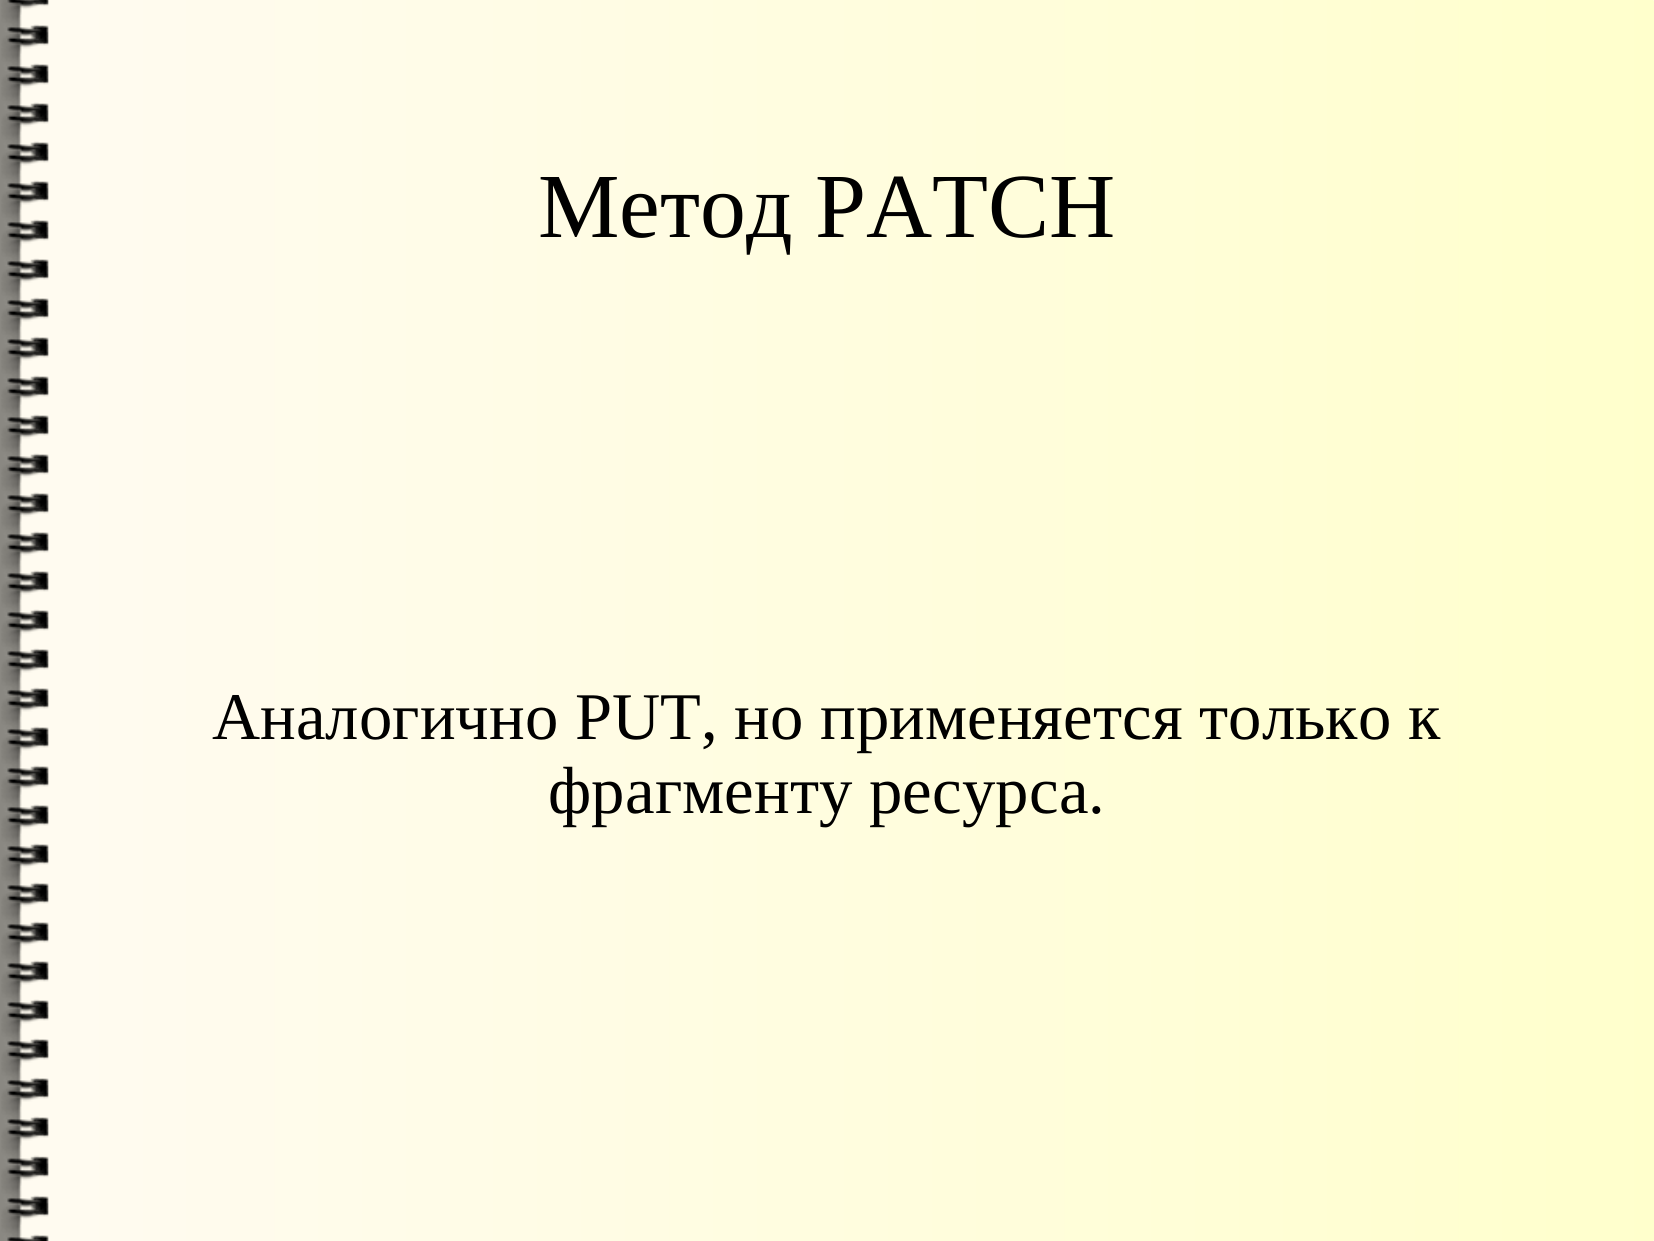

# Метод PATCH
Аналогично PUT, но применяется только к фрагменту ресурса.